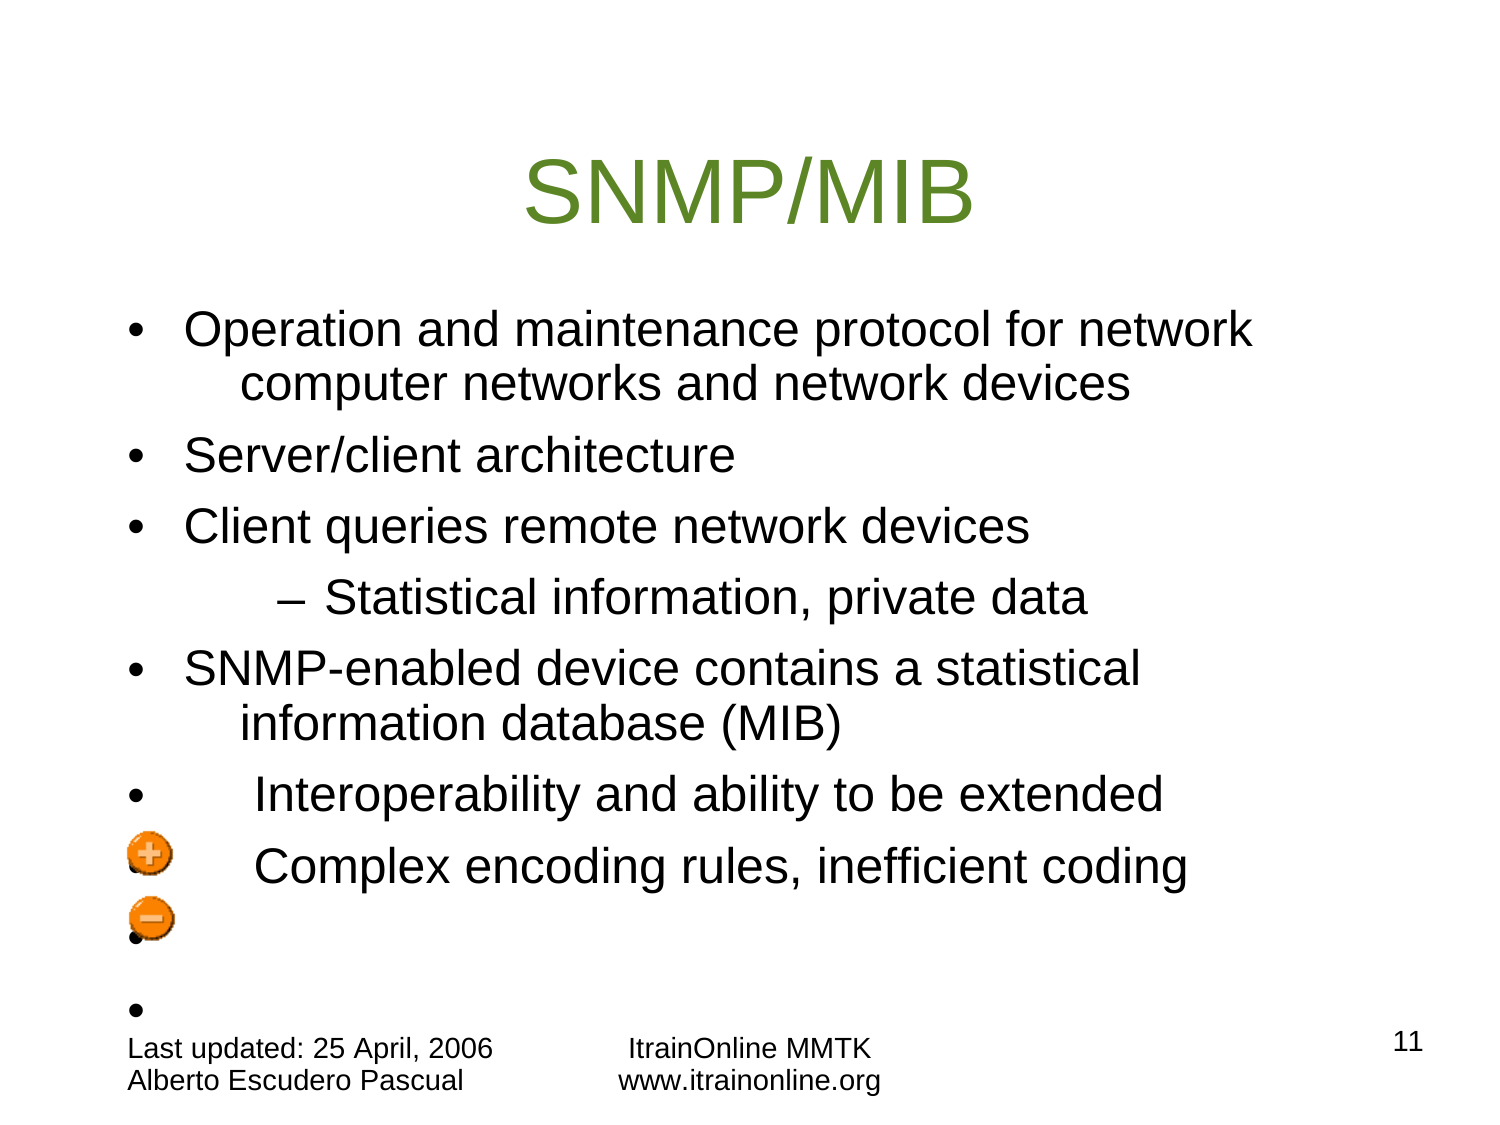

SNMP/MIB
Operation and maintenance protocol for network computer networks and network devices
Server/client architecture
Client queries remote network devices
Statistical information, private data
SNMP-enabled device contains a statistical information database (MIB)
 Interoperability and ability to be extended
 Complex encoding rules, inefficient coding
11